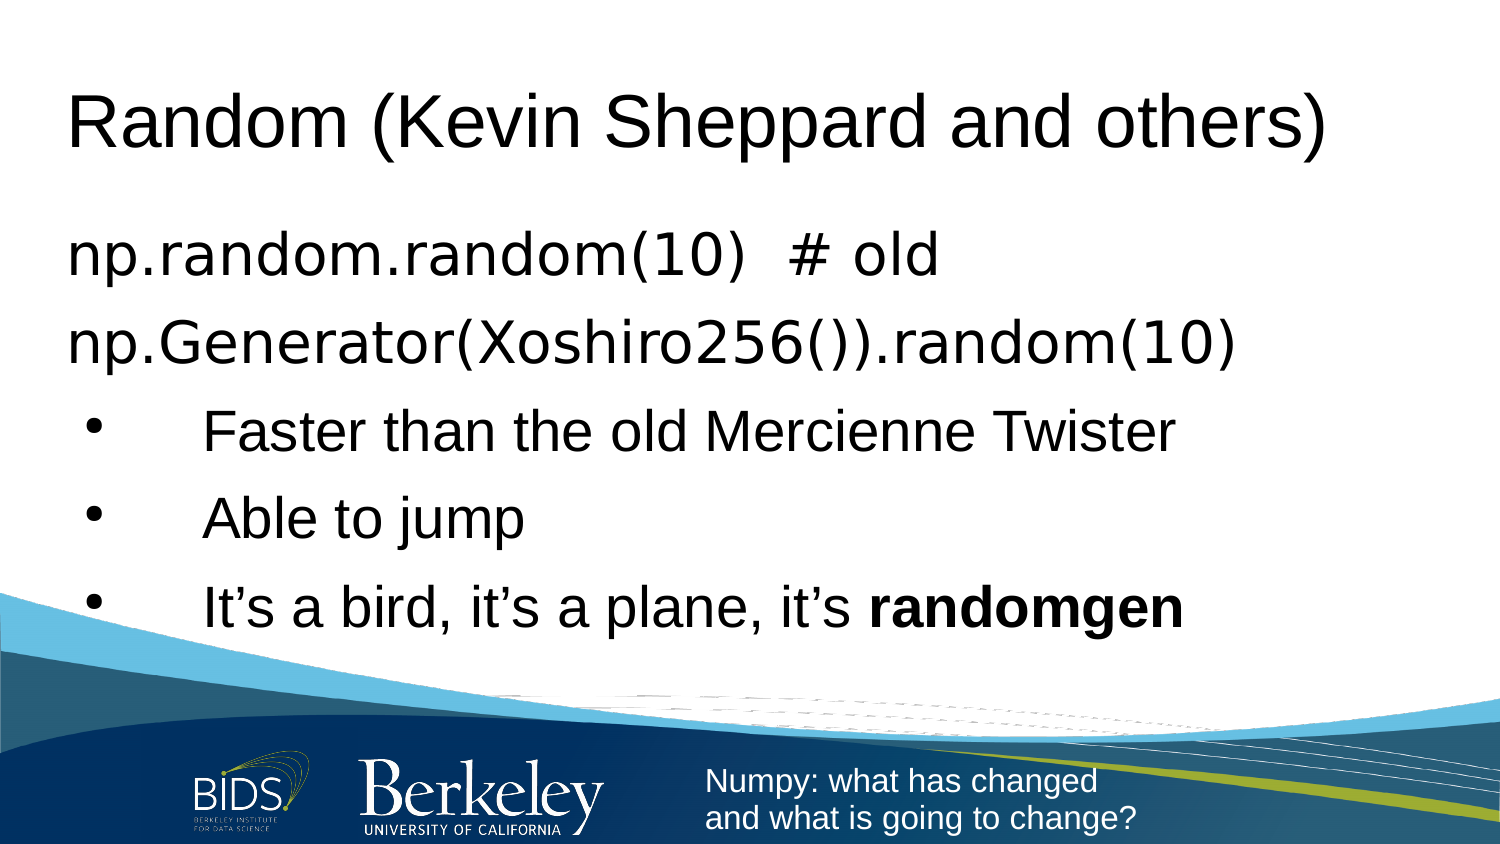

# Random (Kevin Sheppard and others)
np.random.random(10) # old
np.Generator(Xoshiro256()).random(10)
 Faster than the old Mercienne Twister
 Able to jump
 It’s a bird, it’s a plane, it’s randomgen
Numpy: what has changed
and what is going to change?